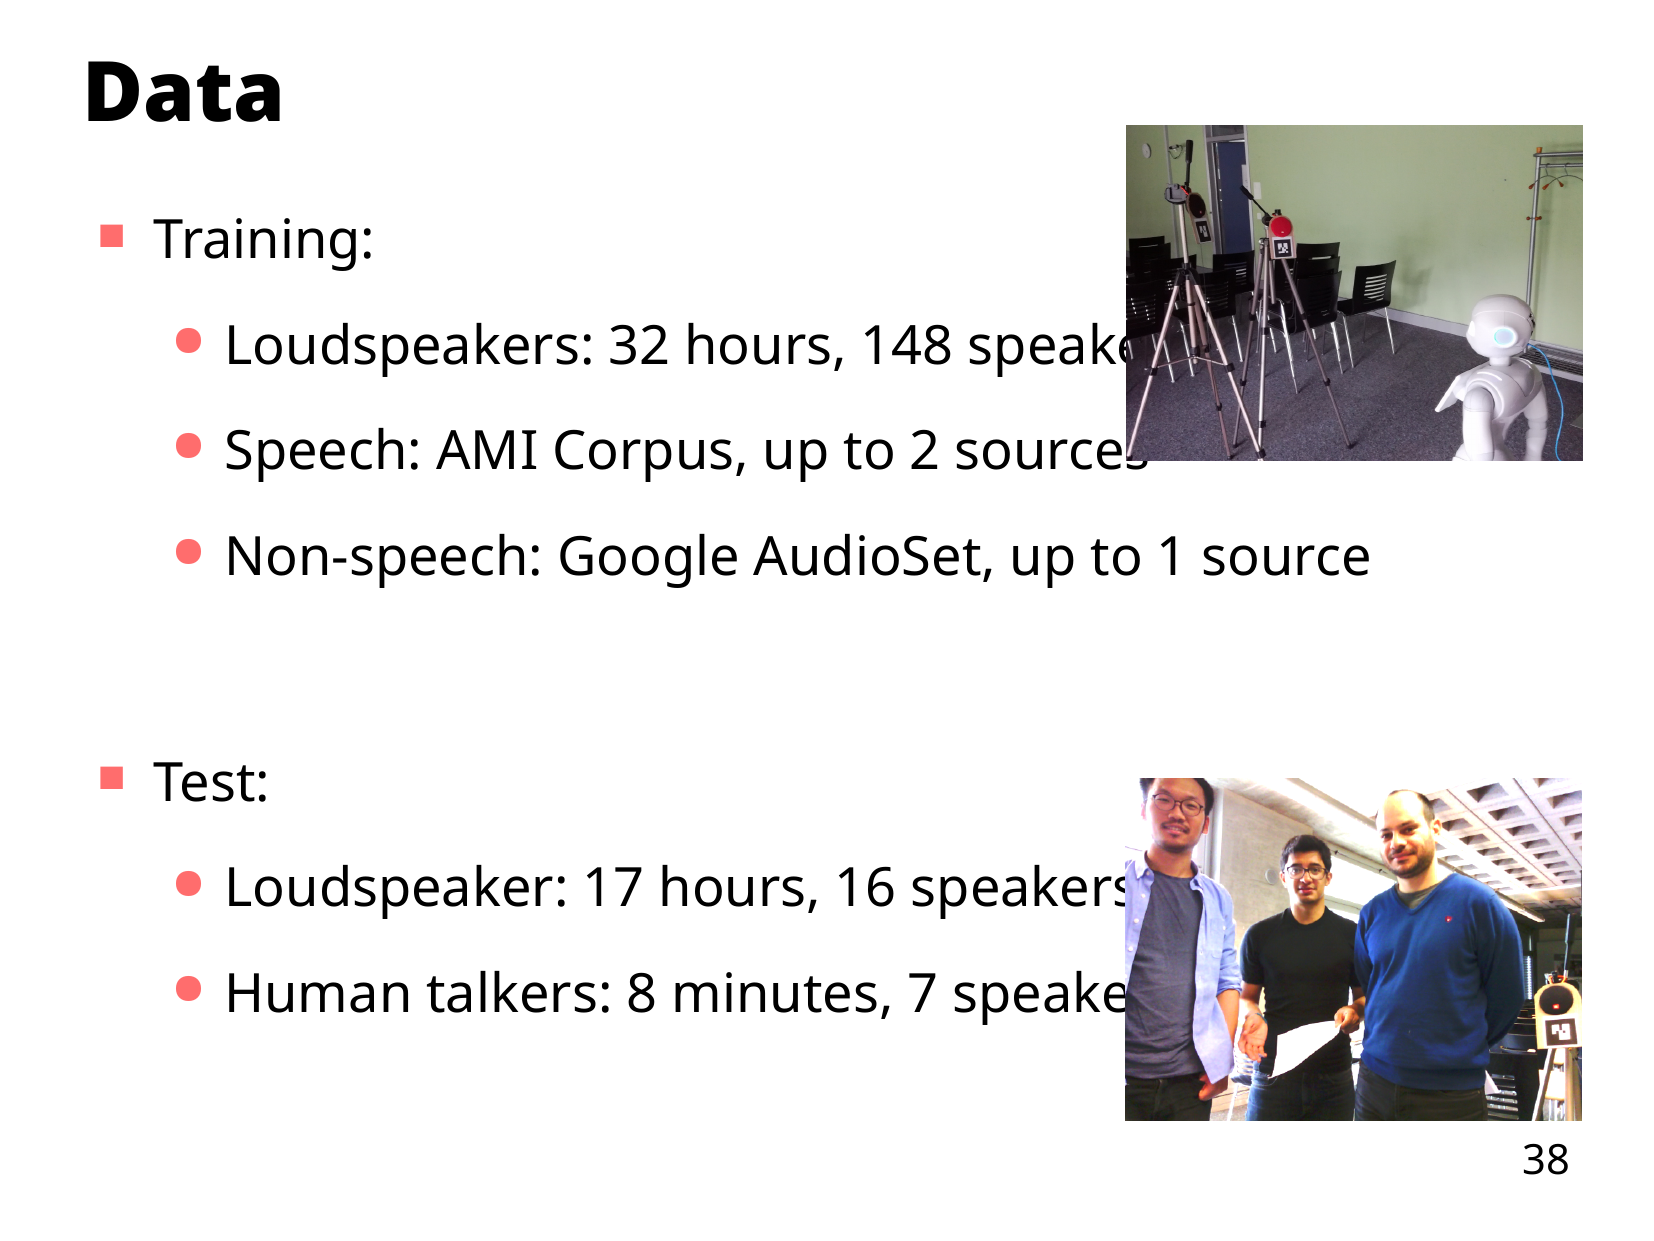

# Data
Training:
Loudspeakers: 32 hours, 148 speakers
Speech: AMI Corpus, up to 2 sources
Non-speech: Google AudioSet, up to 1 source
Test:
Loudspeaker: 17 hours, 16 speakers
Human talkers: 8 minutes, 7 speakers
38